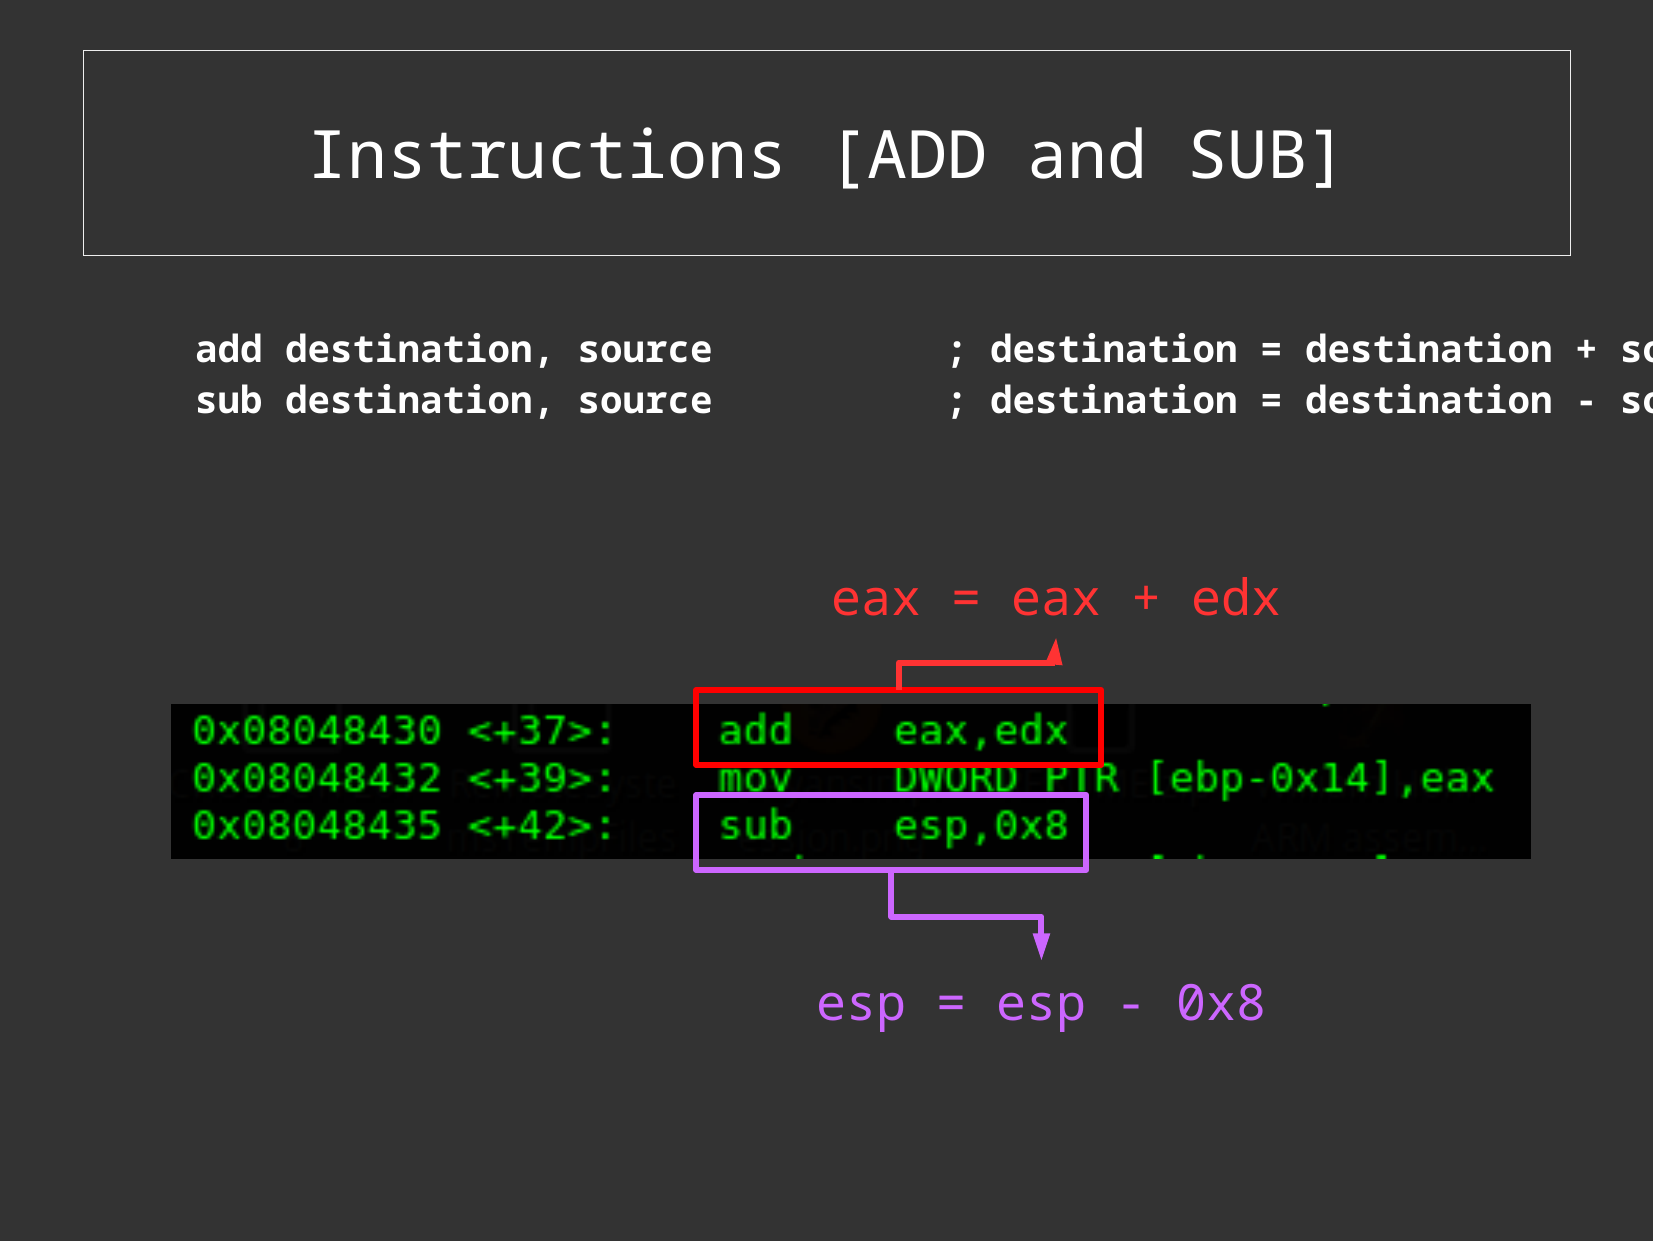

Instructions [ADD and SUB]
add destination, source 			; destination = destination + source
sub destination, source				; destination = destination - source
eax = eax + edx
esp = esp - 0x8